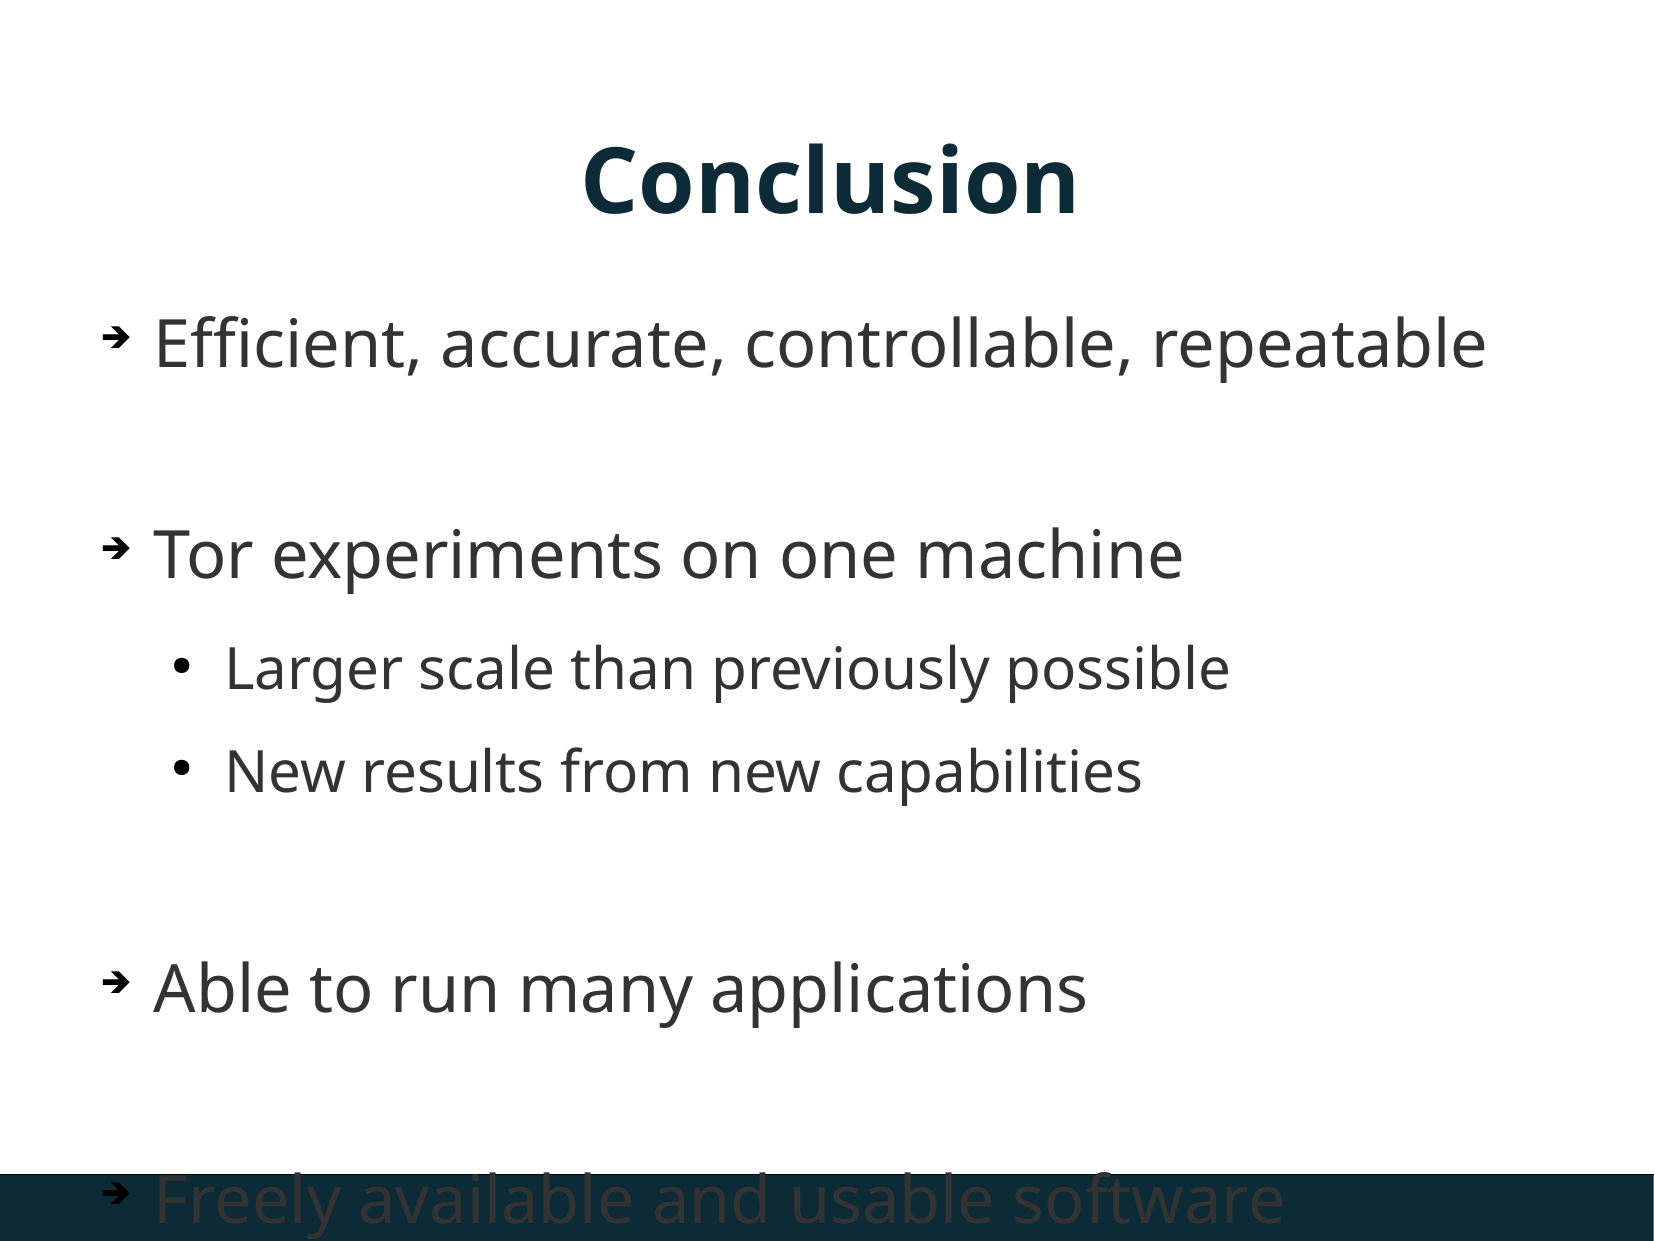

# Conclusion
Efficient, accurate, controllable, repeatable
Tor experiments on one machine
Larger scale than previously possible
New results from new capabilities
Able to run many applications
Freely available and usable software